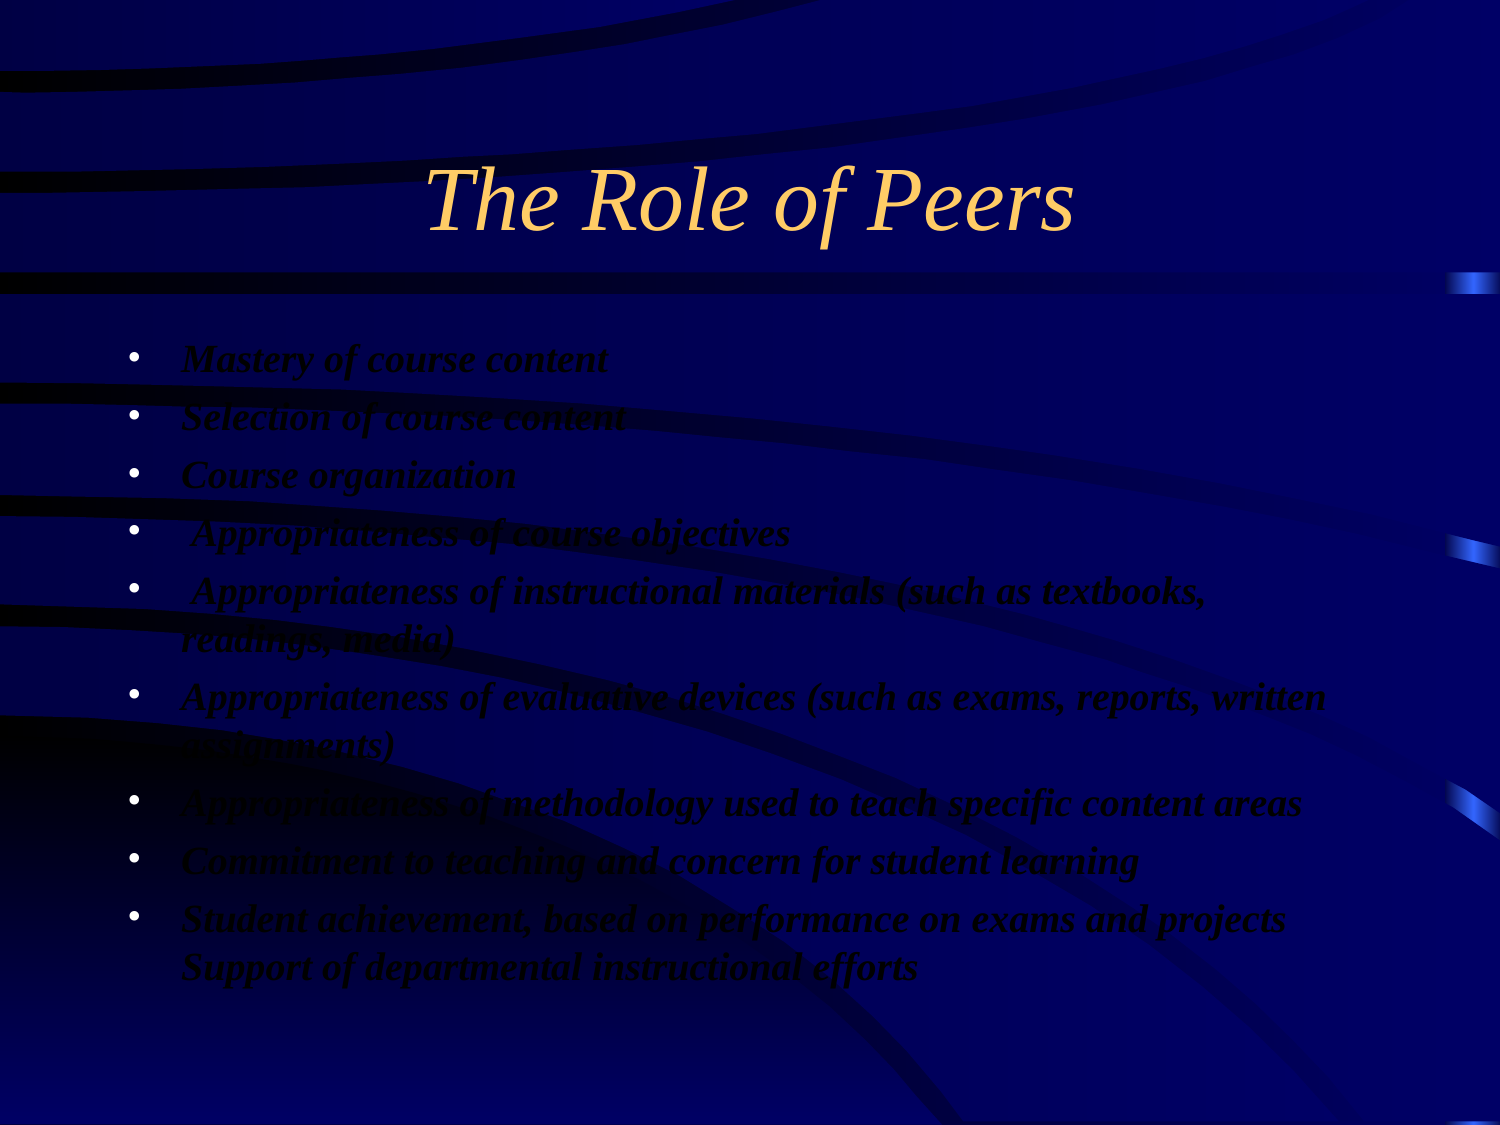

# The Role of Peers
Mastery of course content
Selection of course content
Course organization
 Appropriateness of course objectives
 Appropriateness of instructional materials (such as textbooks, readings, media)
Appropriateness of evaluative devices (such as exams, reports, written assignments)
Appropriateness of methodology used to teach specific content areas
Commitment to teaching and concern for student learning
Student achievement, based on performance on exams and projects Support of departmental instructional efforts